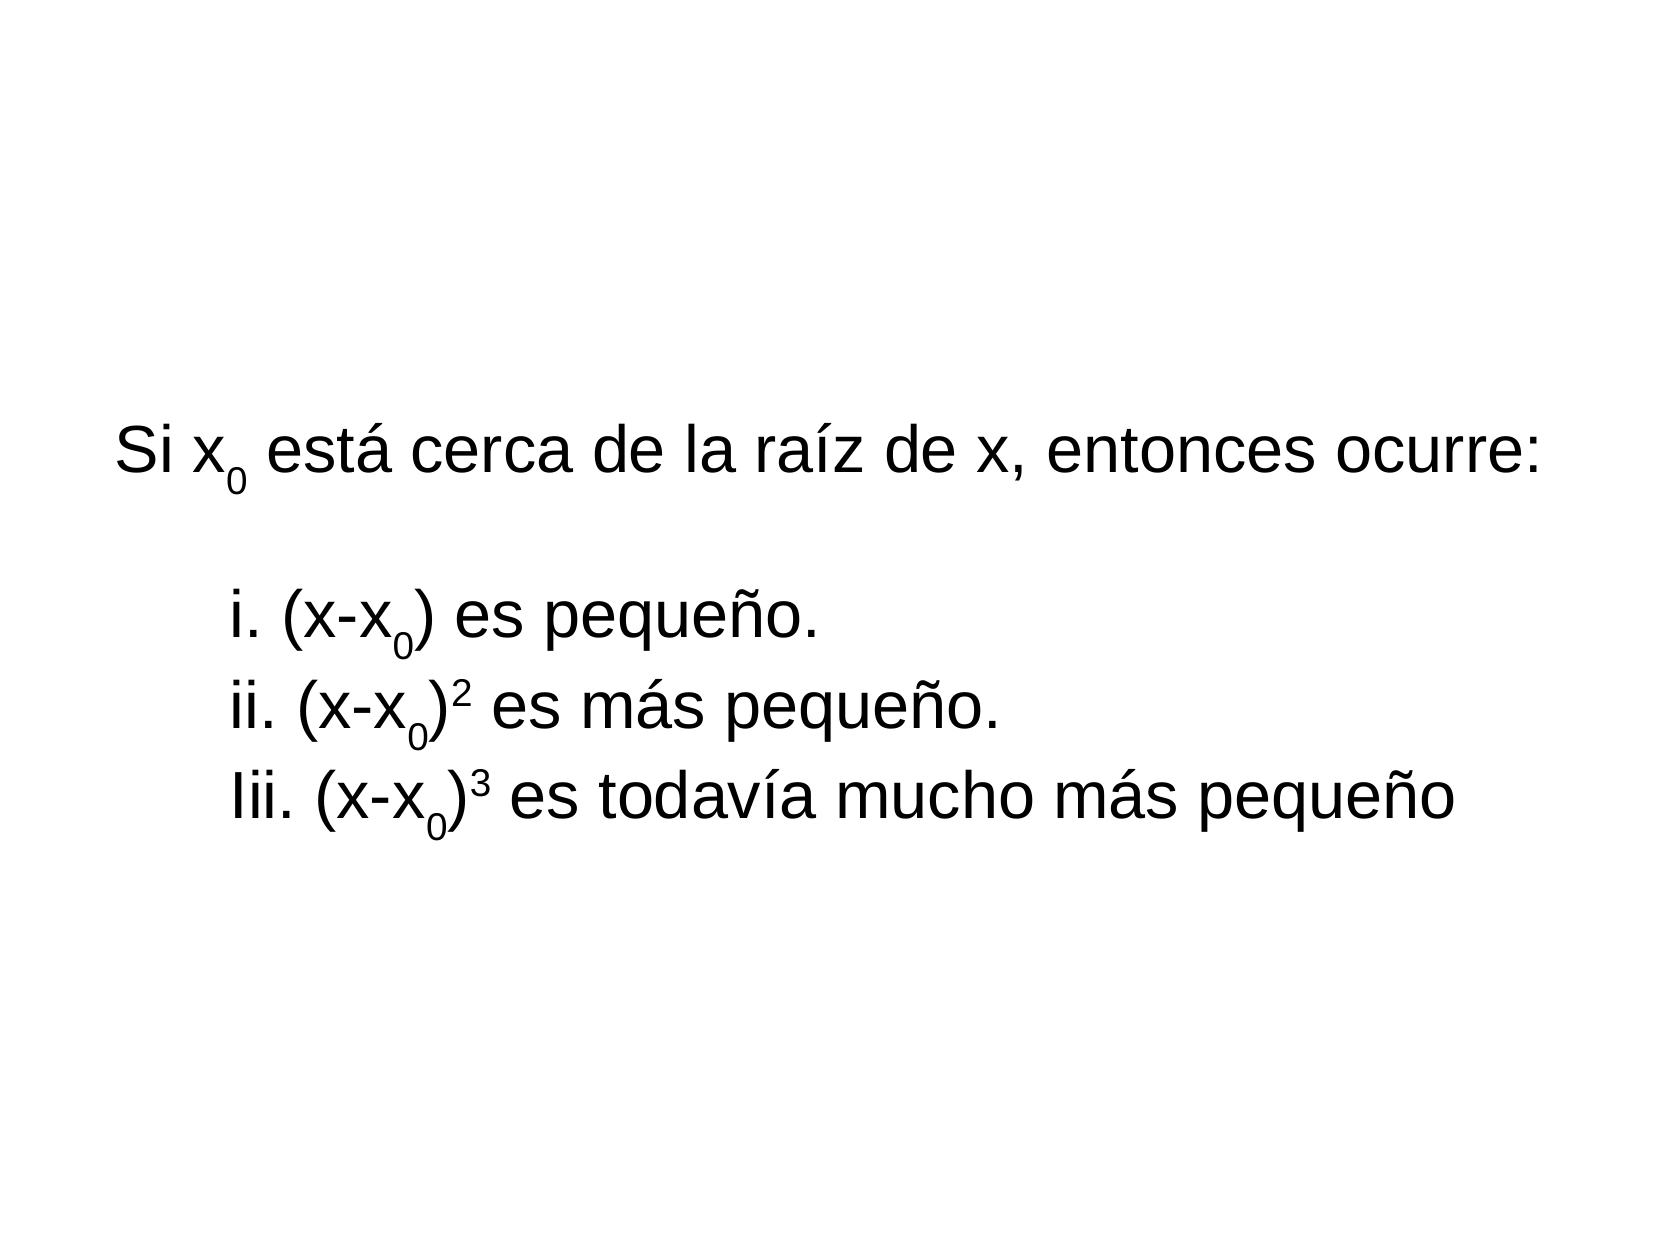

#
Si x0 está cerca de la raíz de x, entonces ocurre:
i. (x-x0) es pequeño.
ii. (x-x0)2 es más pequeño.
Iii. (x-x0)3 es todavía mucho más pequeño